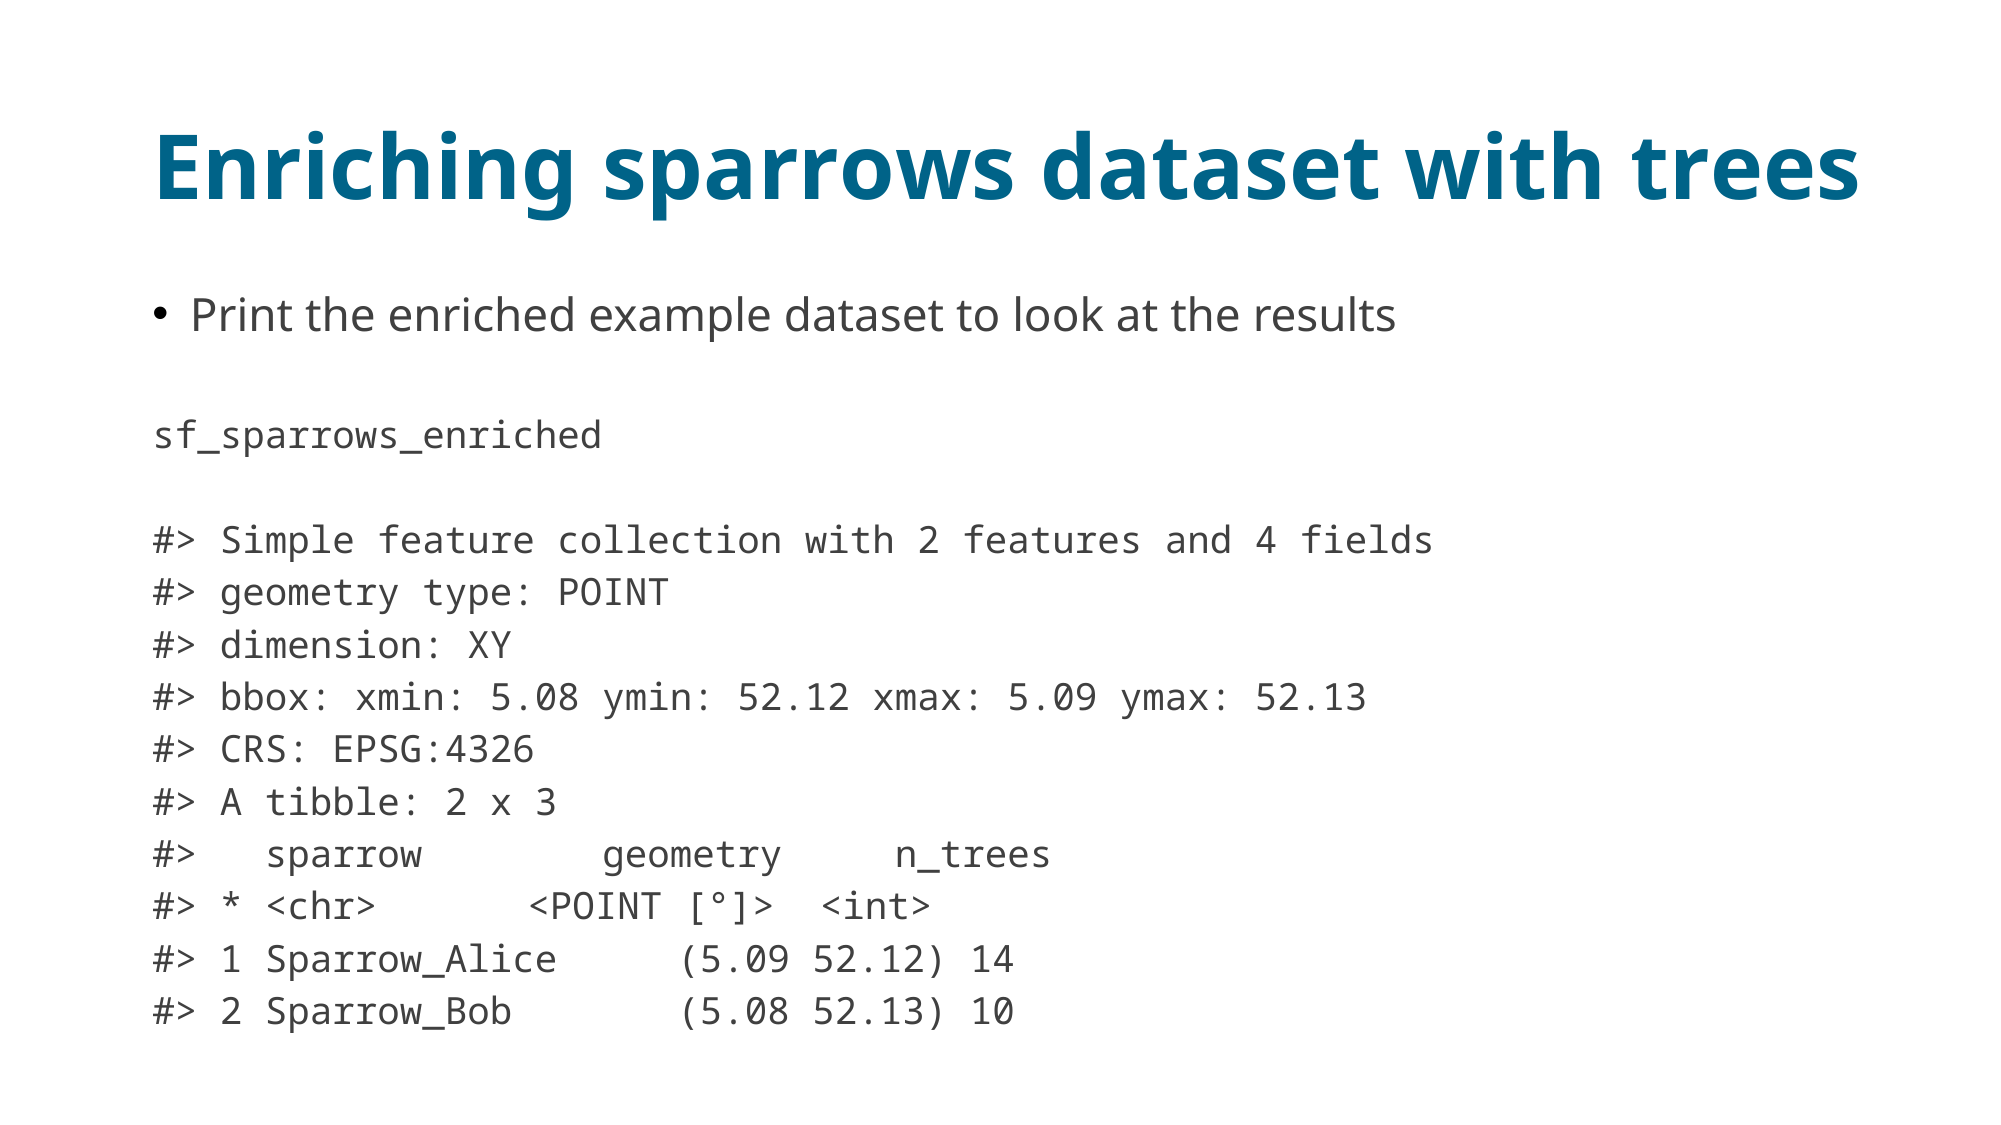

# Enriching sparrows dataset with trees
Print the enriched example dataset to look at the results
sf_sparrows_enriched
#> Simple feature collection with 2 features and 4 fields
#> geometry type: POINT
#> dimension: XY
#> bbox: xmin: 5.08 ymin: 52.12 xmax: 5.09 ymax: 52.13
#> CRS: EPSG:4326
#> A tibble: 2 x 3
#> sparrow 		geometry n_trees
#> * <chr> 		<POINT [°]> <int>
#> 1 Sparrow_Alice 	(5.09 52.12) 14
#> 2 Sparrow_Bob 	(5.08 52.13) 10